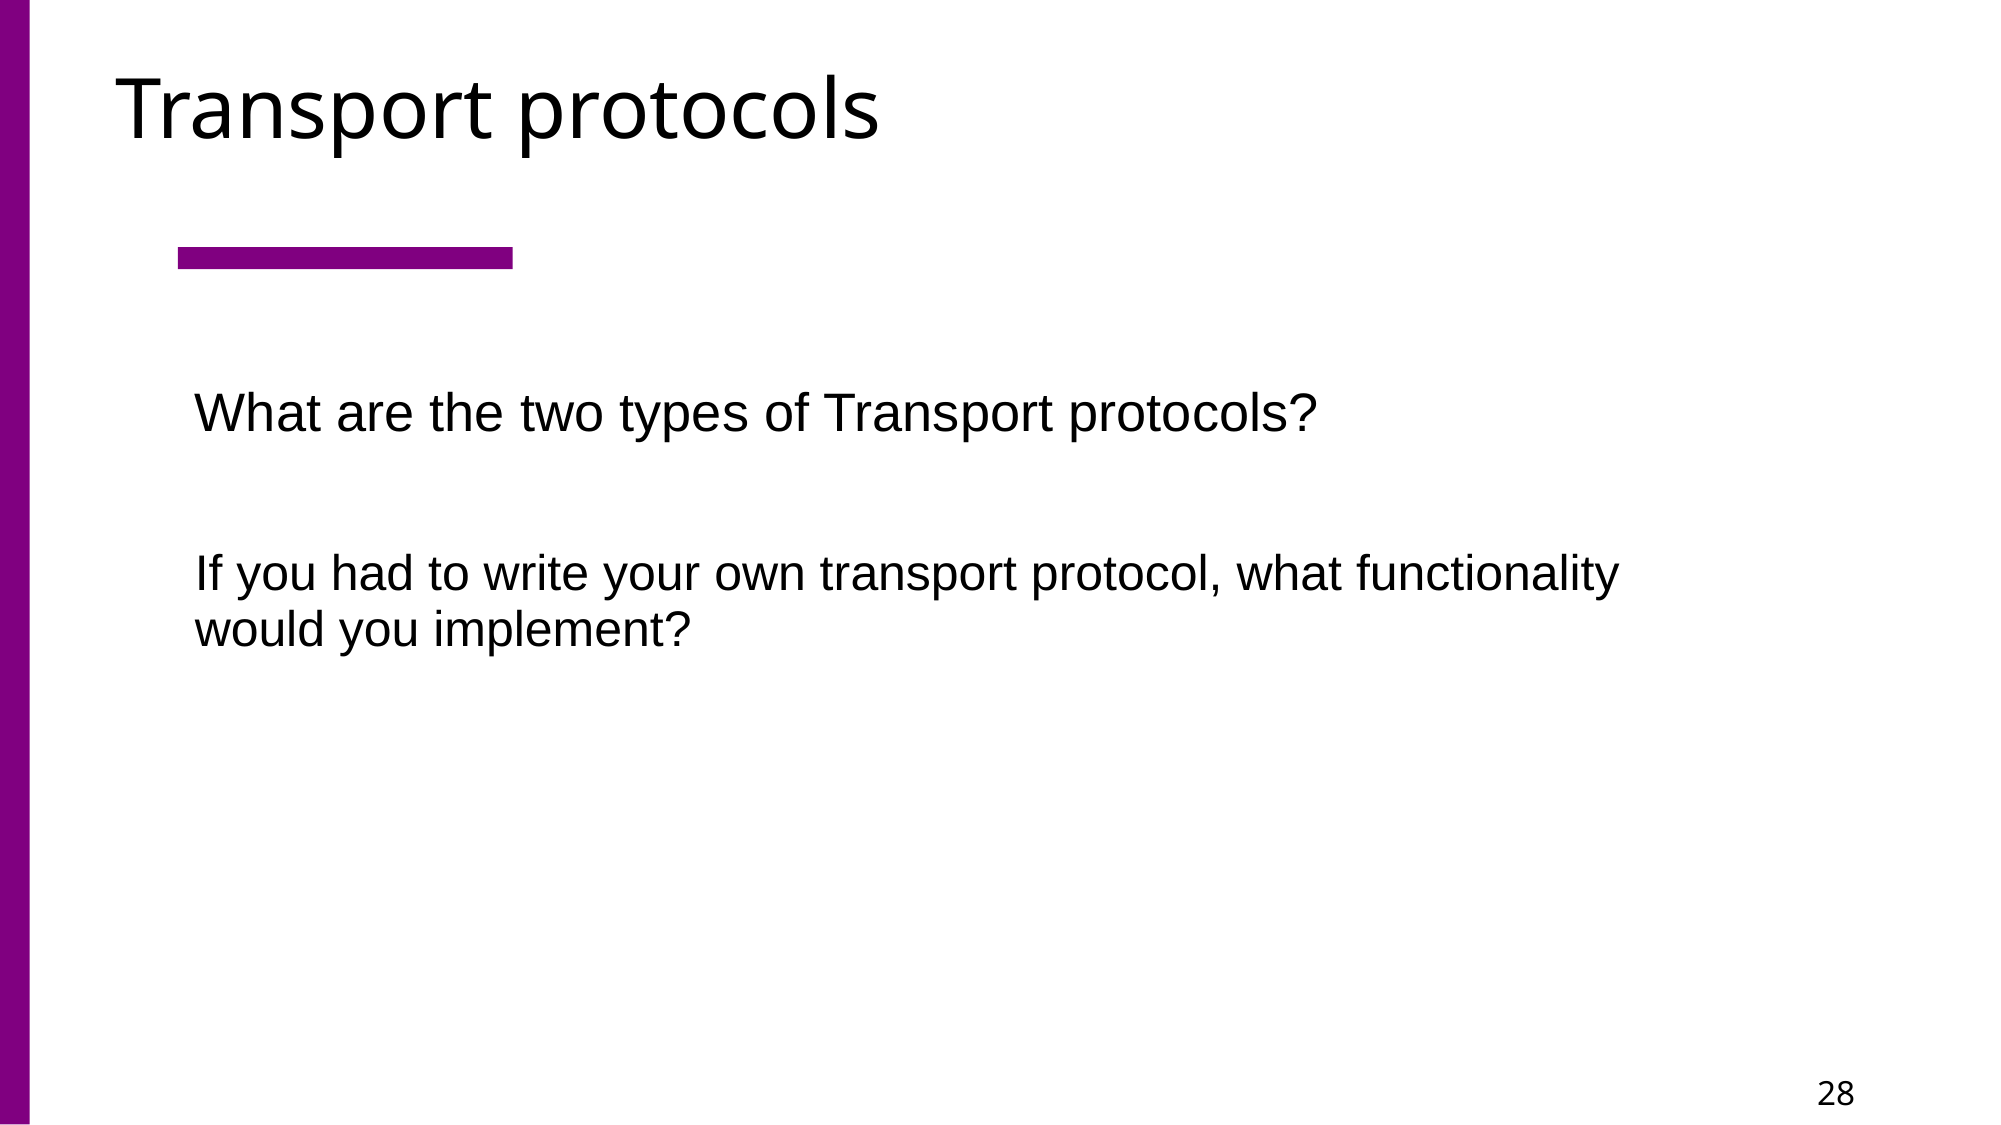

# Transport protocols
What are the two types of Transport protocols?
If you had to write your own transport protocol, what functionality would you implement?